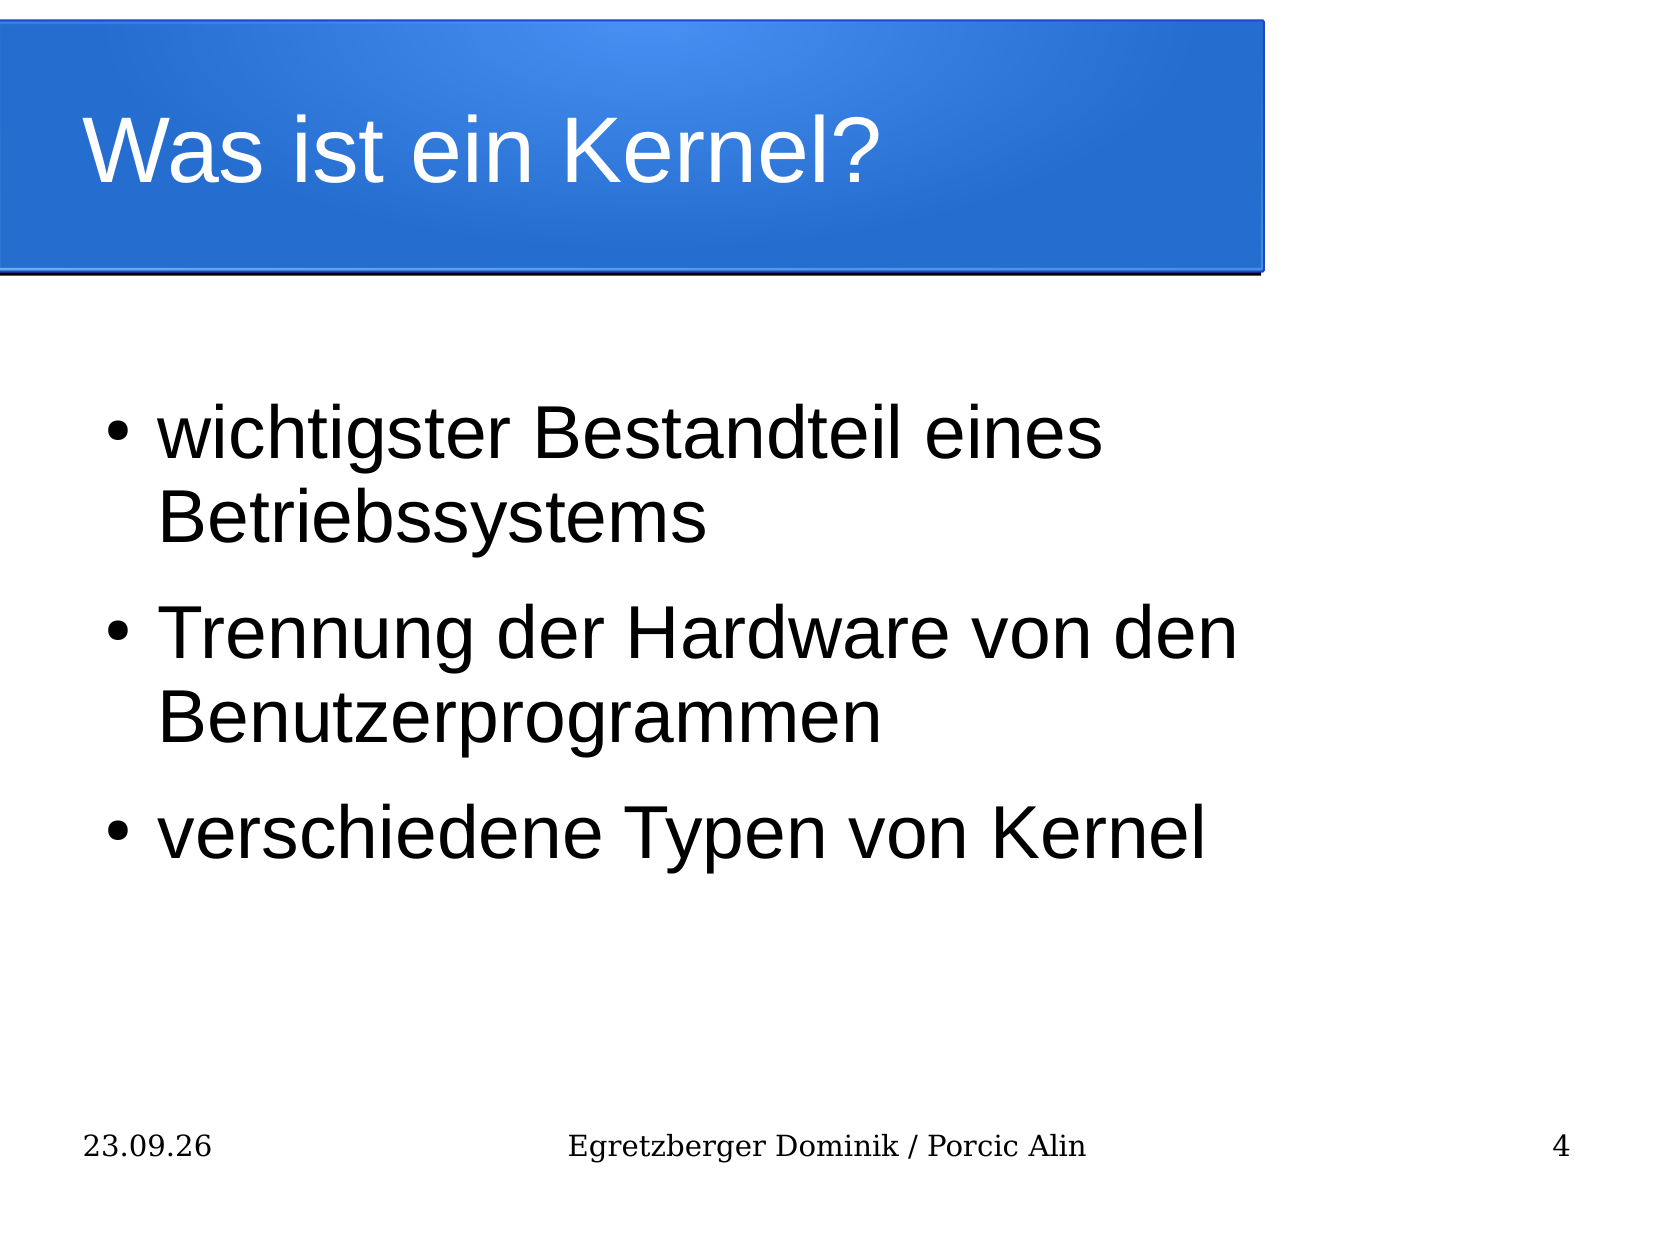

# Was ist ein Kernel?
wichtigster Bestandteil eines Betriebssystems
Trennung der Hardware von den Benutzerprogrammen
verschiedene Typen von Kernel
Egretzberger Dominik / Porcic Alin
4